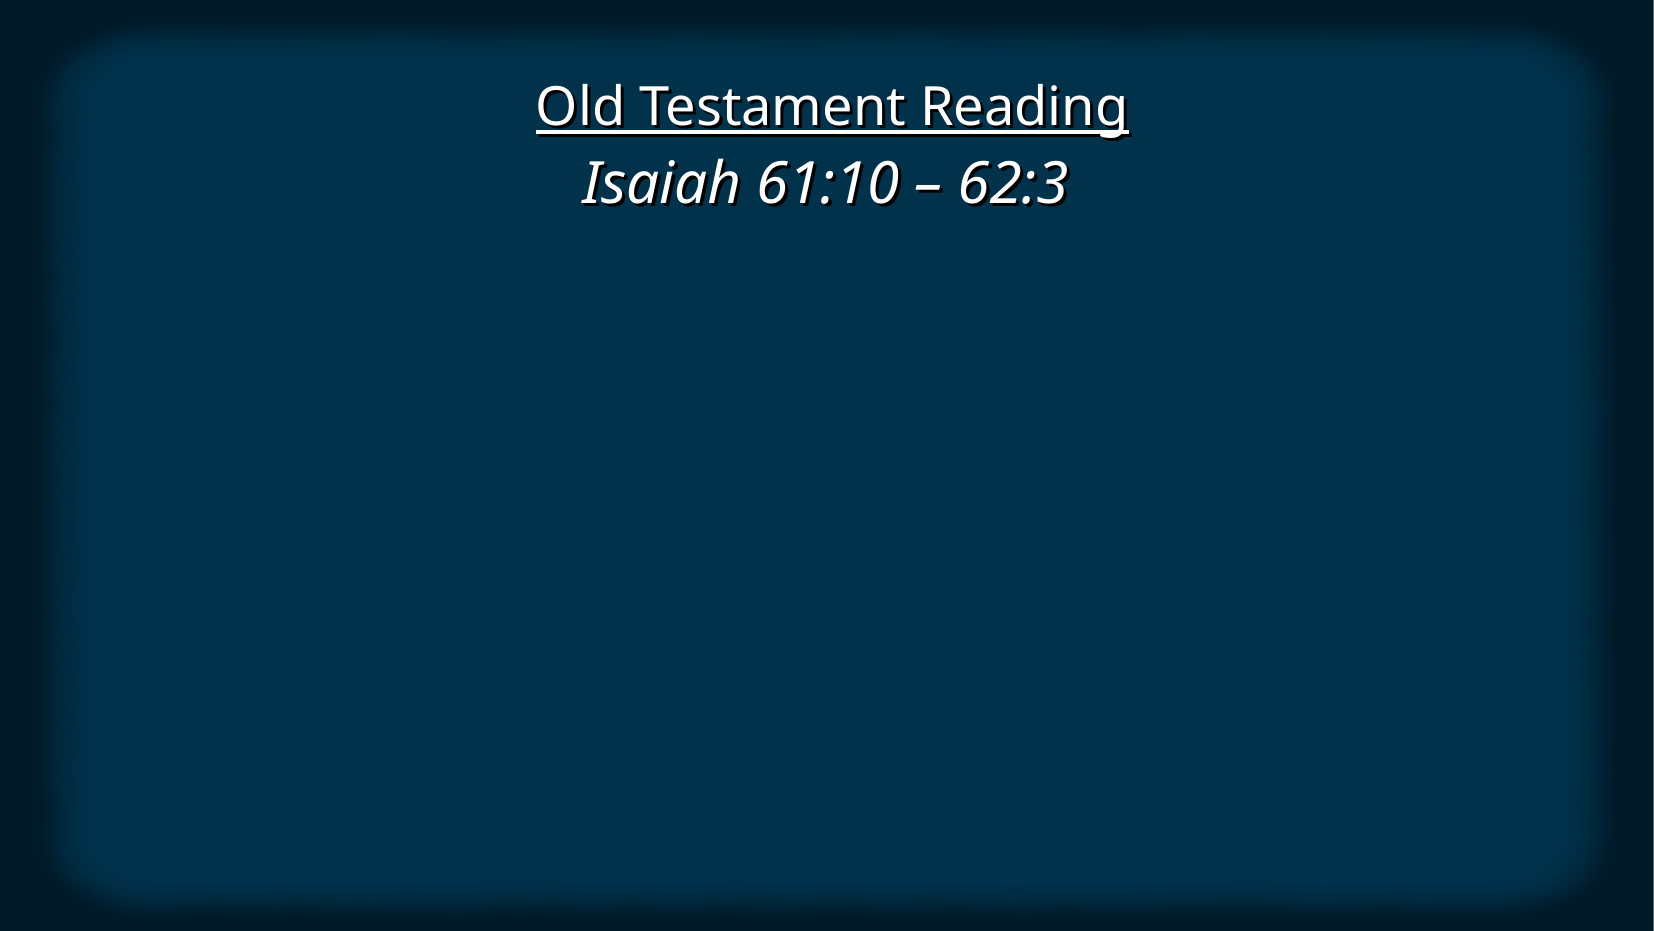

Old Testament Reading
Isaiah 61:10 – 62:3